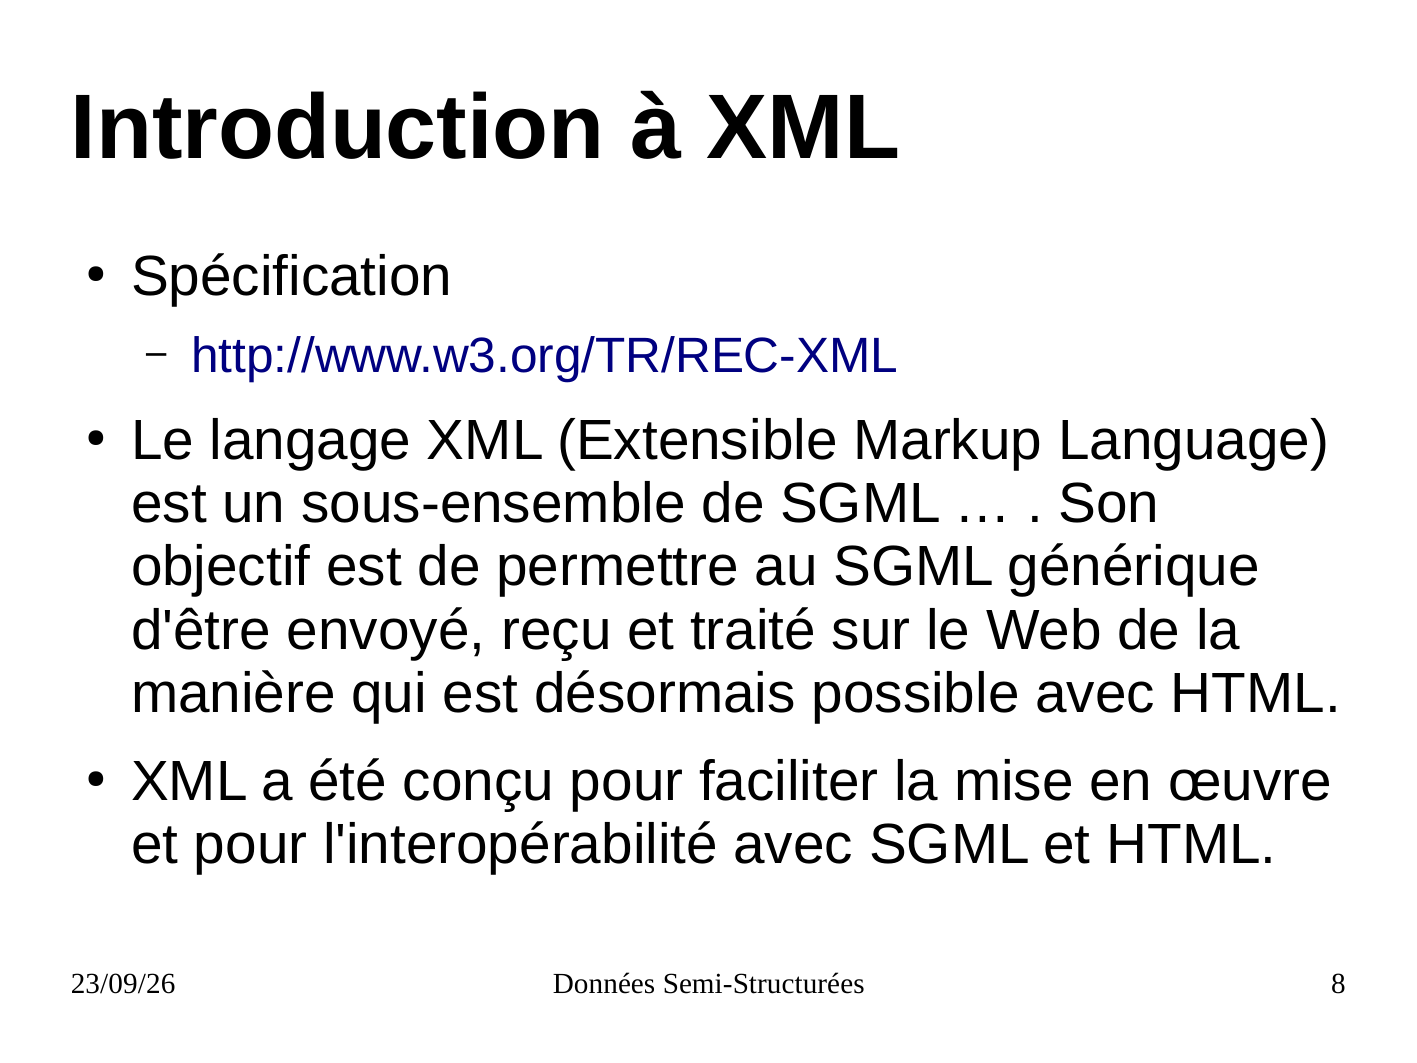

# Introduction à XML
Spécification
http://www.w3.org/TR/REC-XML
Le langage XML (Extensible Markup Language) est un sous-ensemble de SGML … . Son objectif est de permettre au SGML générique d'être envoyé, reçu et traité sur le Web de la manière qui est désormais possible avec HTML.
XML a été conçu pour faciliter la mise en œuvre et pour l'interopérabilité avec SGML et HTML.
Données Semi-Structurées
8